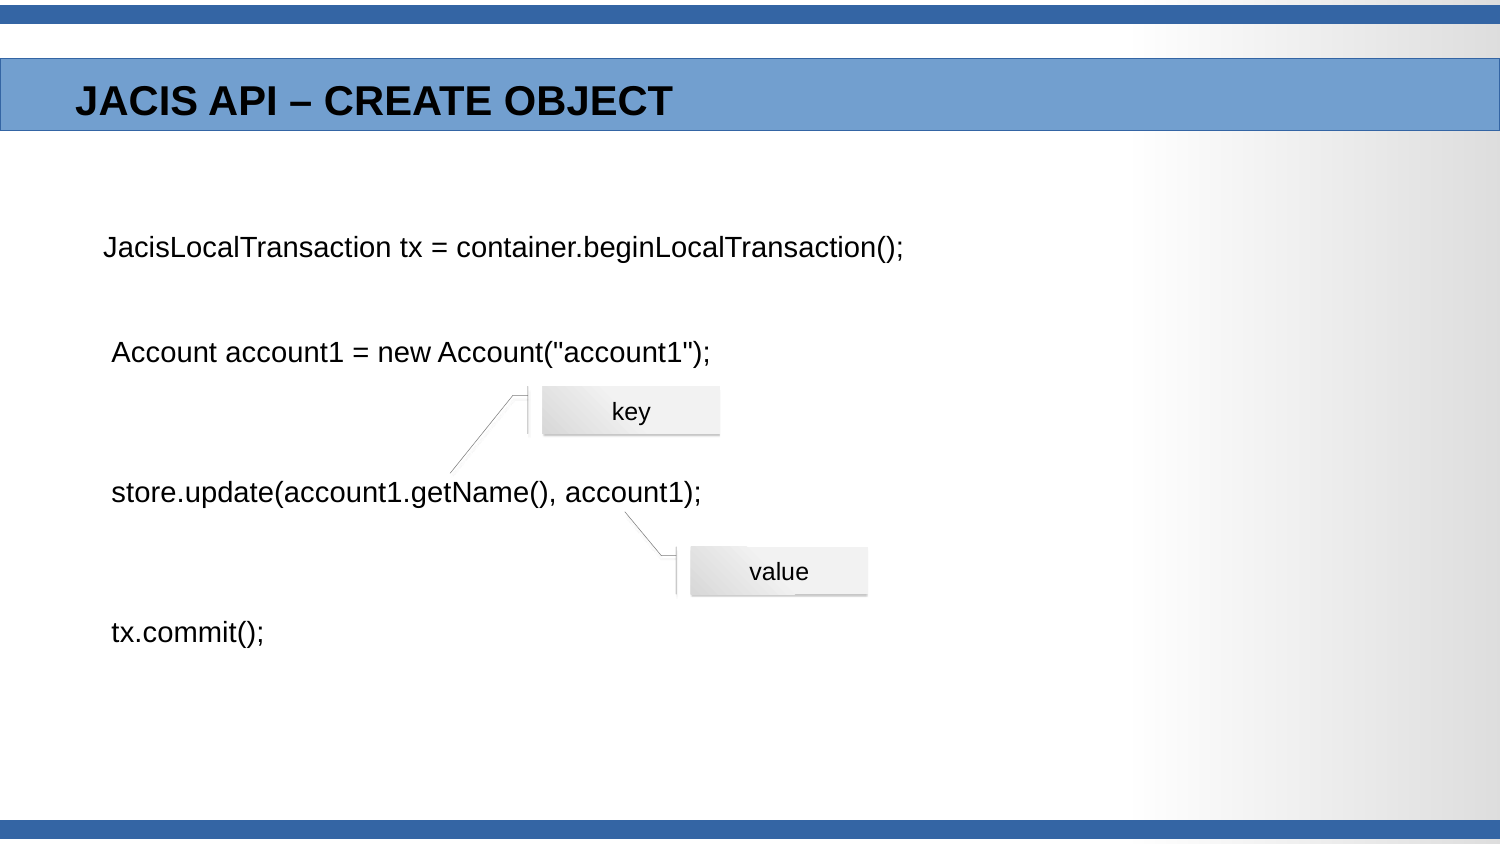

# JACIS API – CREate object
JacisLocalTransaction tx = container.beginLocalTransaction();
 Account account1 = new Account("account1");
 store.update(account1.getName(), account1);
 tx.commit();
key
value